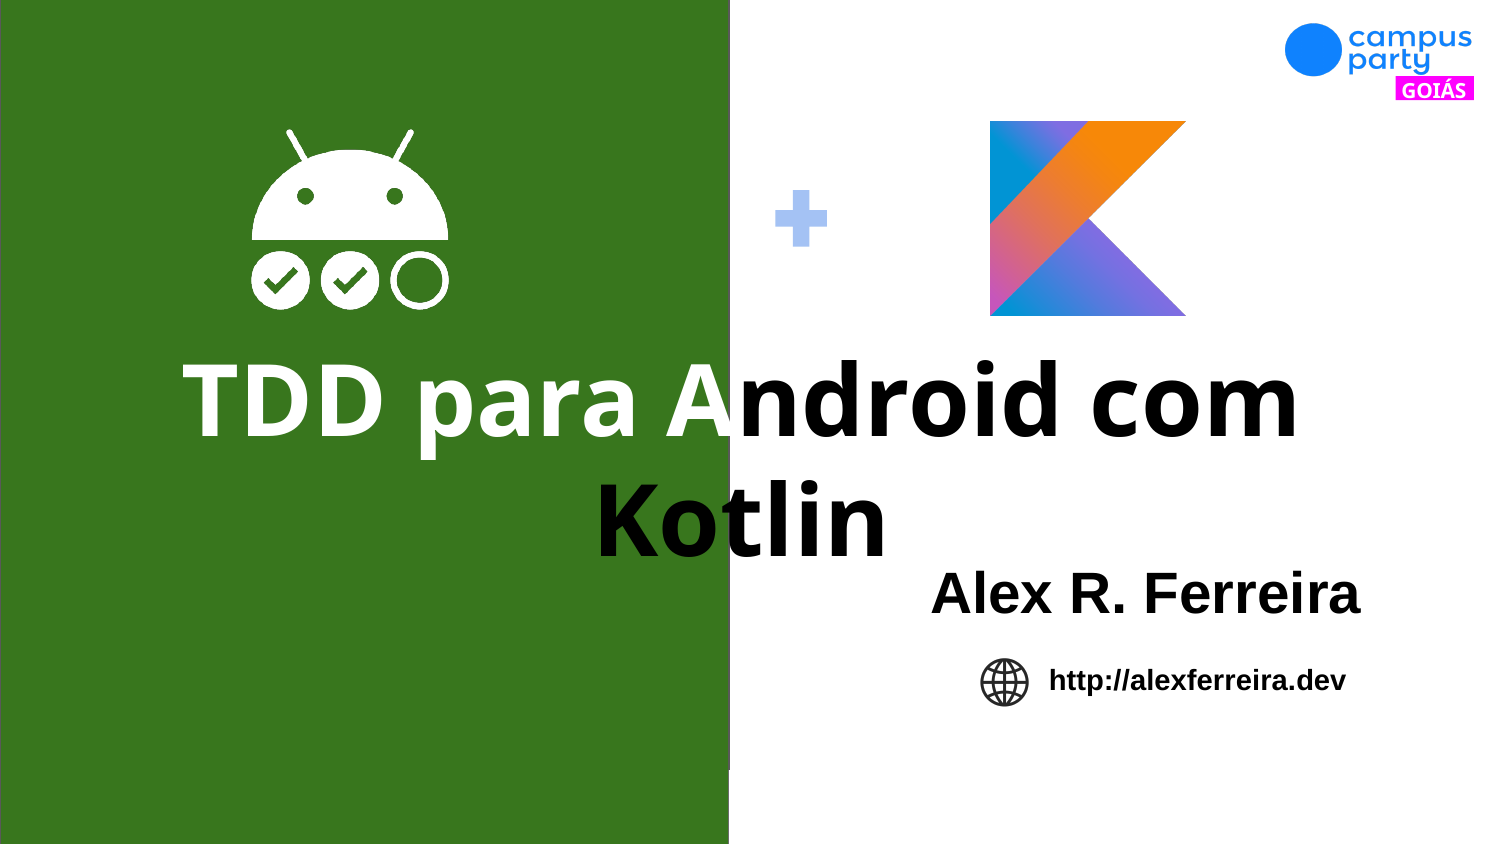

TDD para Android com Kotlin
# Alex R. Ferreira
http://alexferreira.dev